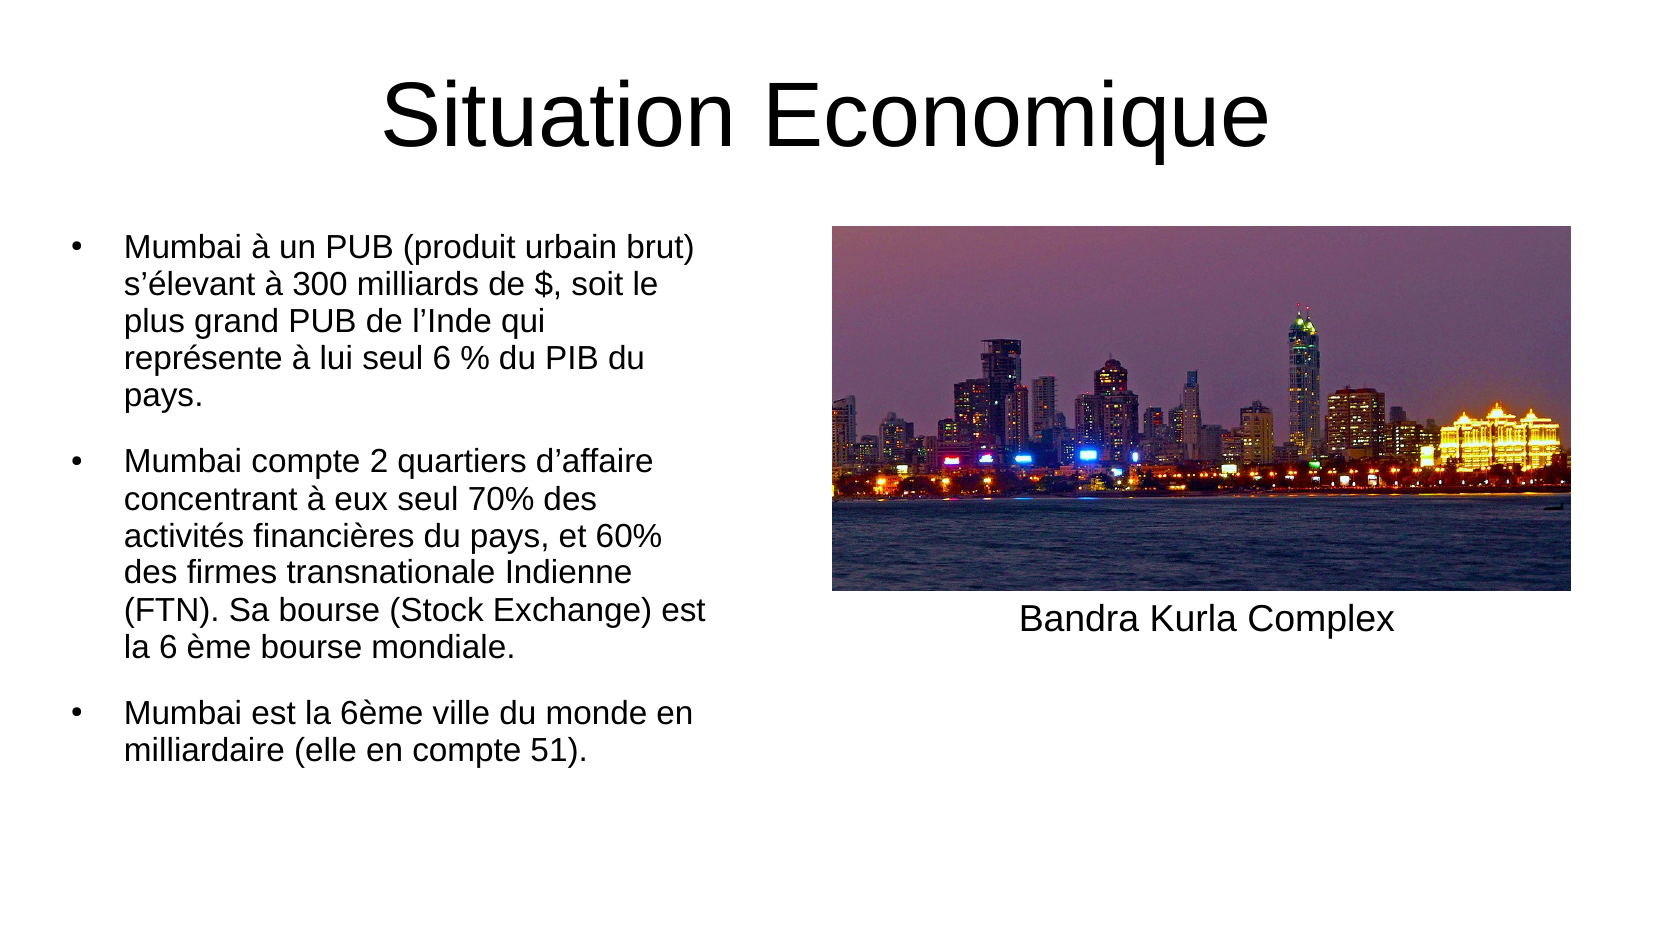

# Situation Economique
Mumbai à un PUB (produit urbain brut) s’élevant à 300 milliards de $, soit le plus grand PUB de l’Inde qui représente à lui seul 6 % du PIB du pays.
Mumbai compte 2 quartiers d’affaire concentrant à eux seul 70% des activités financières du pays, et 60% des firmes transnationale Indienne (FTN). Sa bourse (Stock Exchange) est la 6 ème bourse mondiale.
Mumbai est la 6ème ville du monde en milliardaire (elle en compte 51).
Bandra Kurla Complex